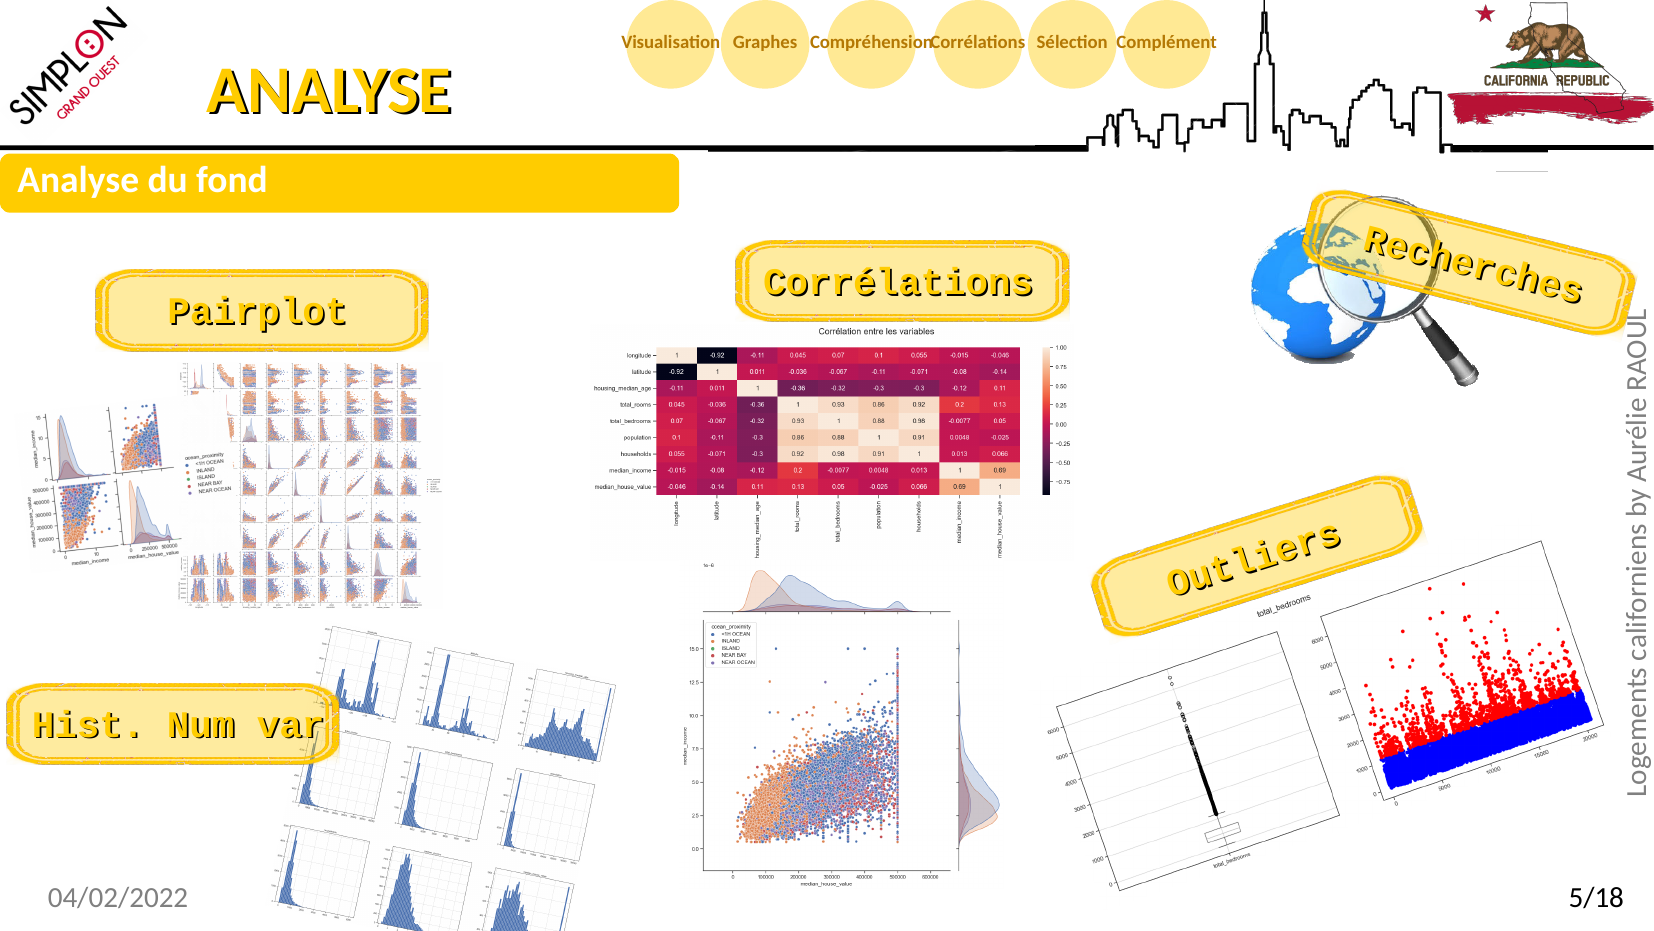

Visualisation
Graphes
Compréhension
Corrélations
Sélection
Complément
# ANALYSE
Analyse du fond
Recherches
Corrélations
Pairplot
Outliers
Hist. Num var
5